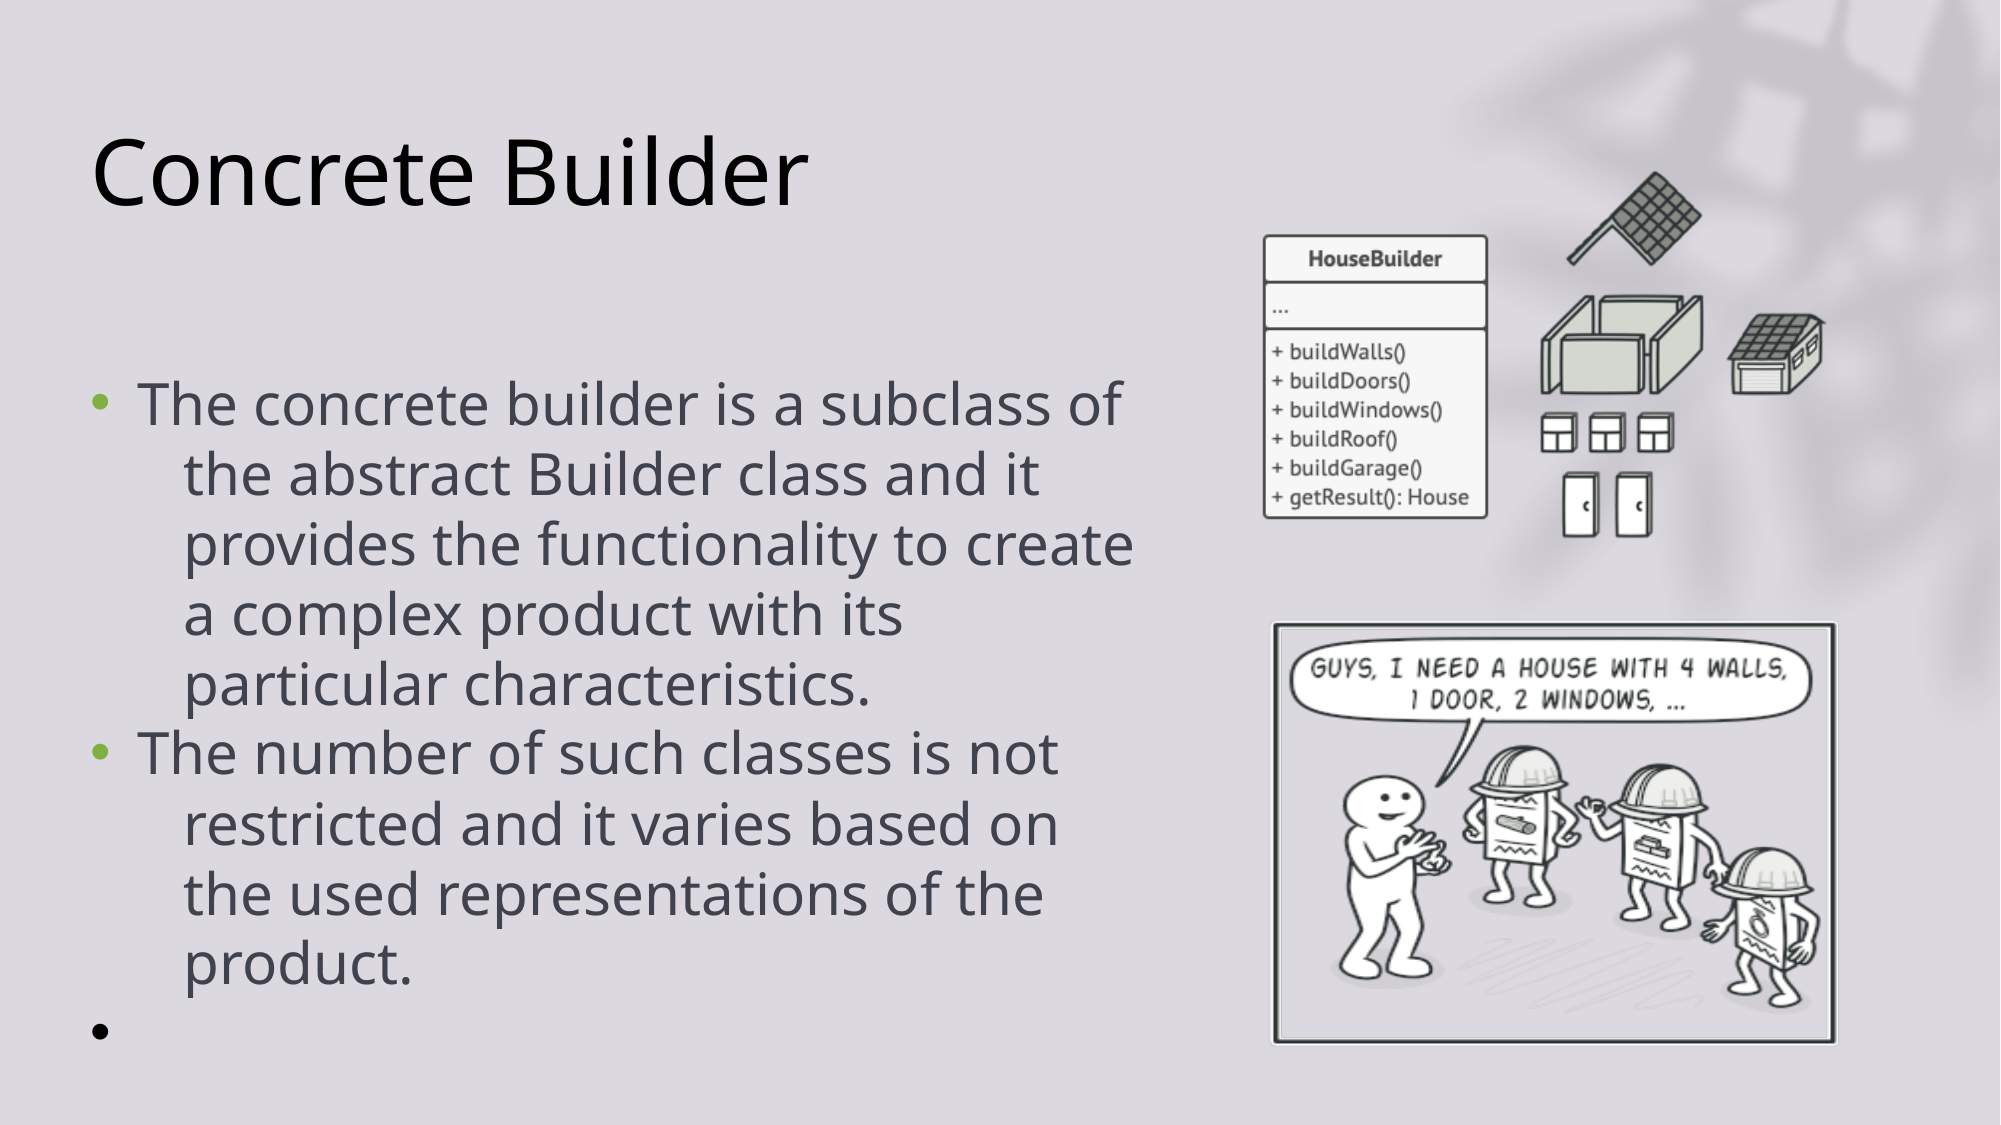

# Concrete Builder
The concrete builder is a subclass of the abstract Builder class and it provides the functionality to create a complex product with its particular characteristics.
The number of such classes is not restricted and it varies based on the used representations of the product.